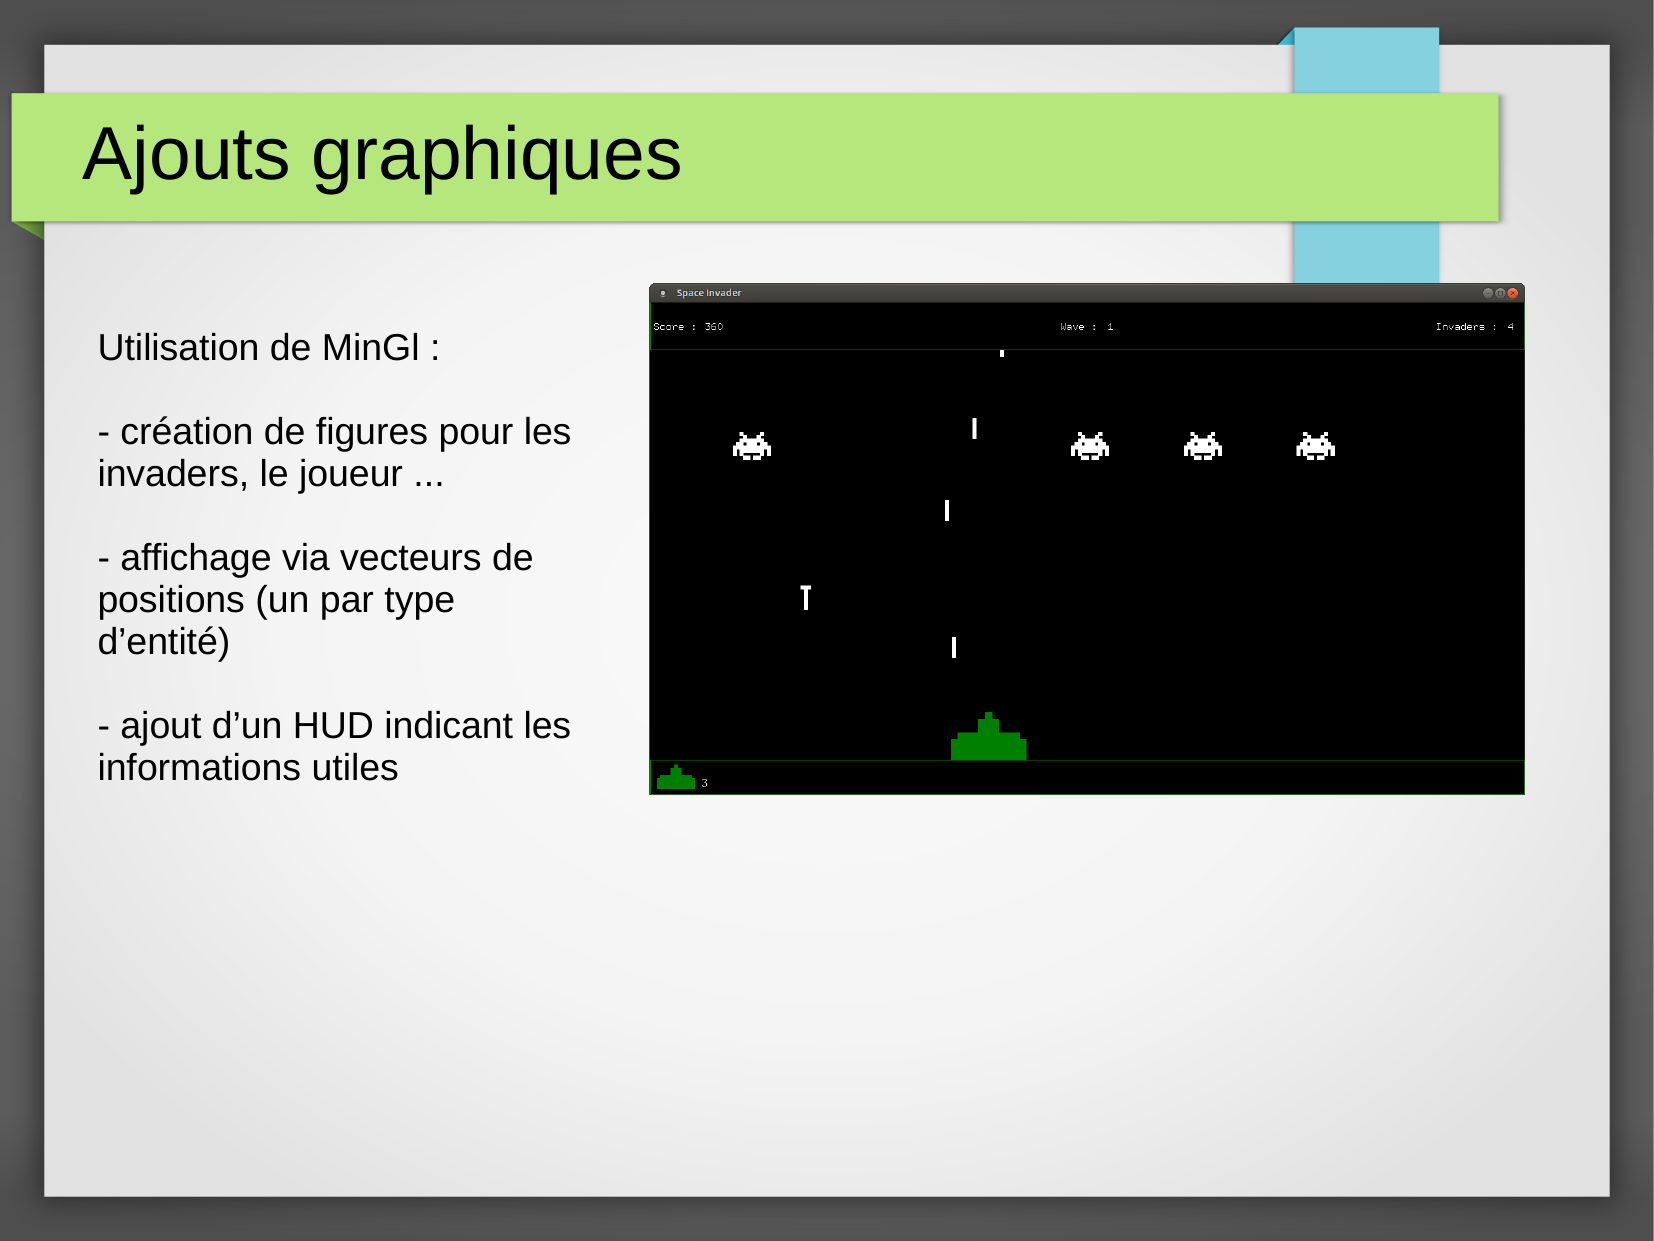

# Ajouts graphiques
Utilisation de MinGl :
- création de figures pour les invaders, le joueur ...
- affichage via vecteurs de positions (un par type d’entité)
- ajout d’un HUD indicant les informations utiles